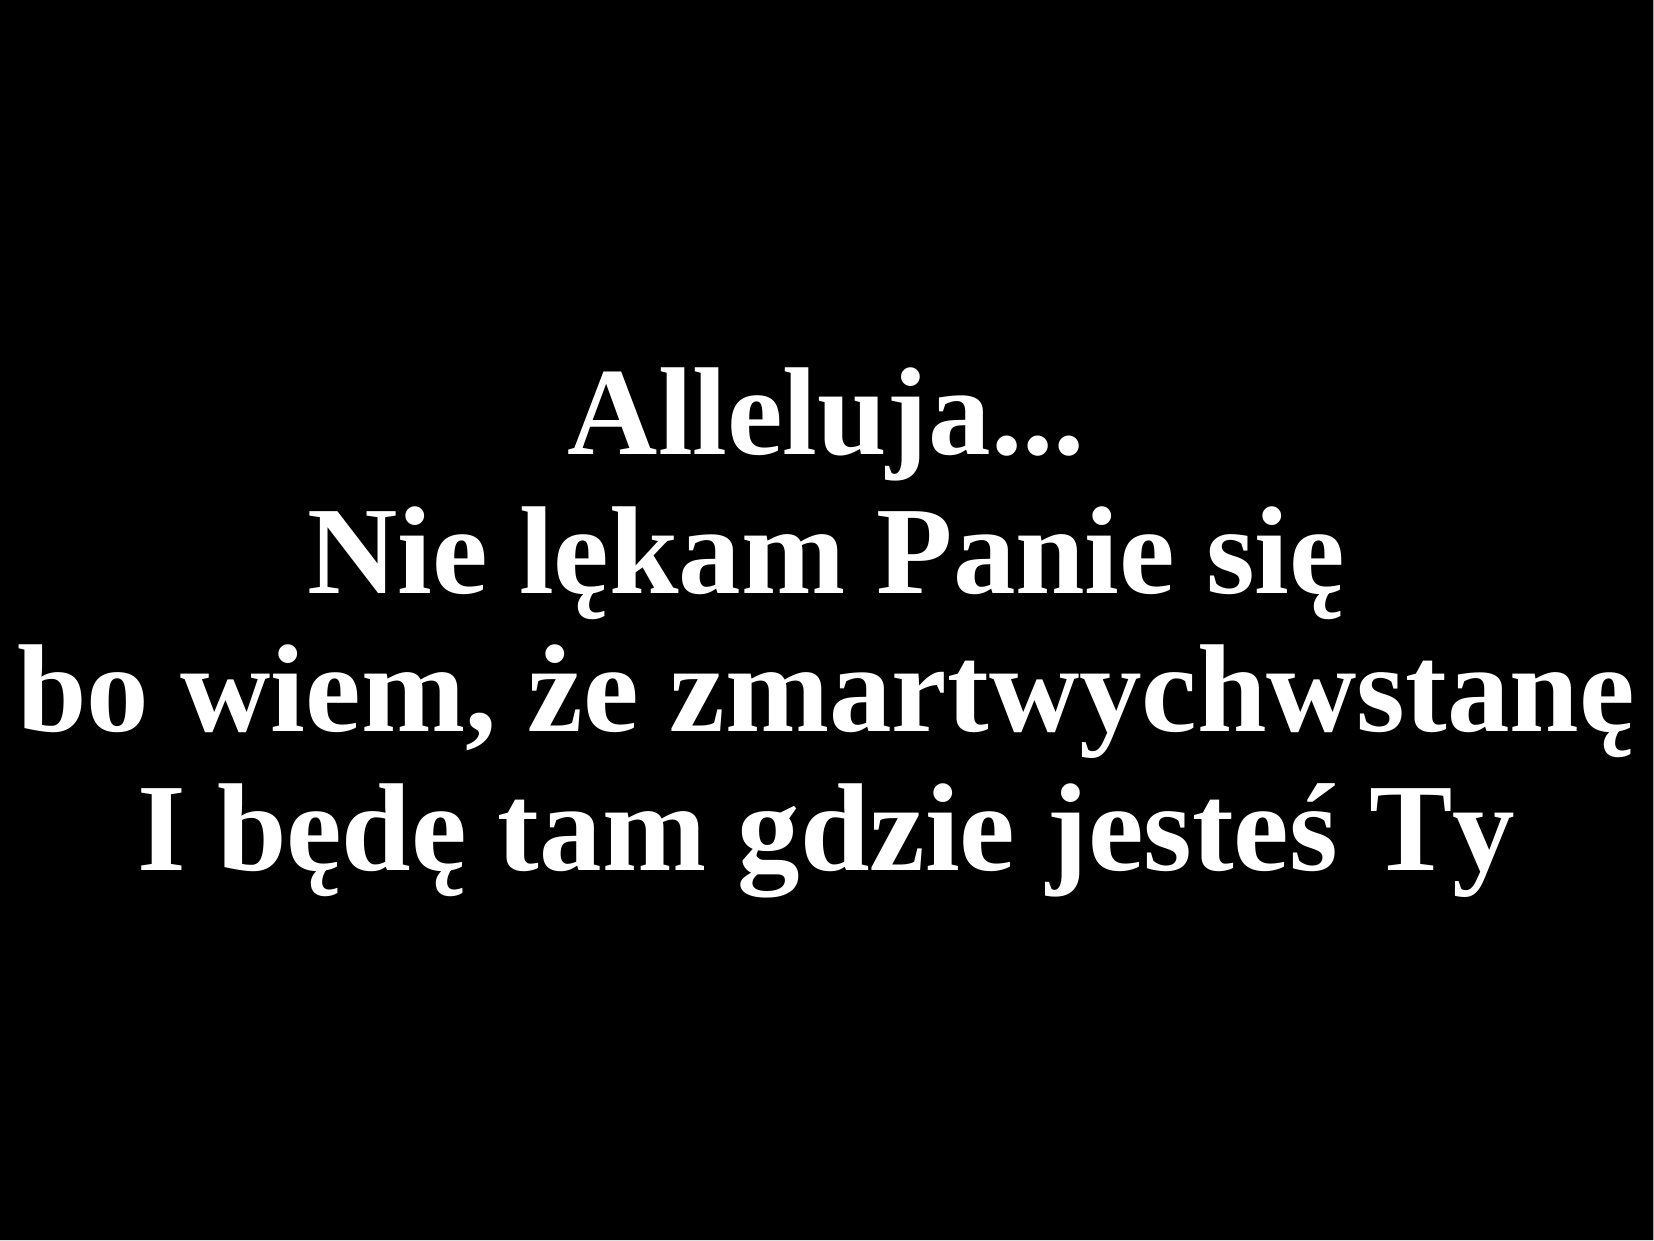

# Alleluja... Nie lękam Panie się bo wiem, że zmartwychwstanę I będę tam gdzie jesteś Ty